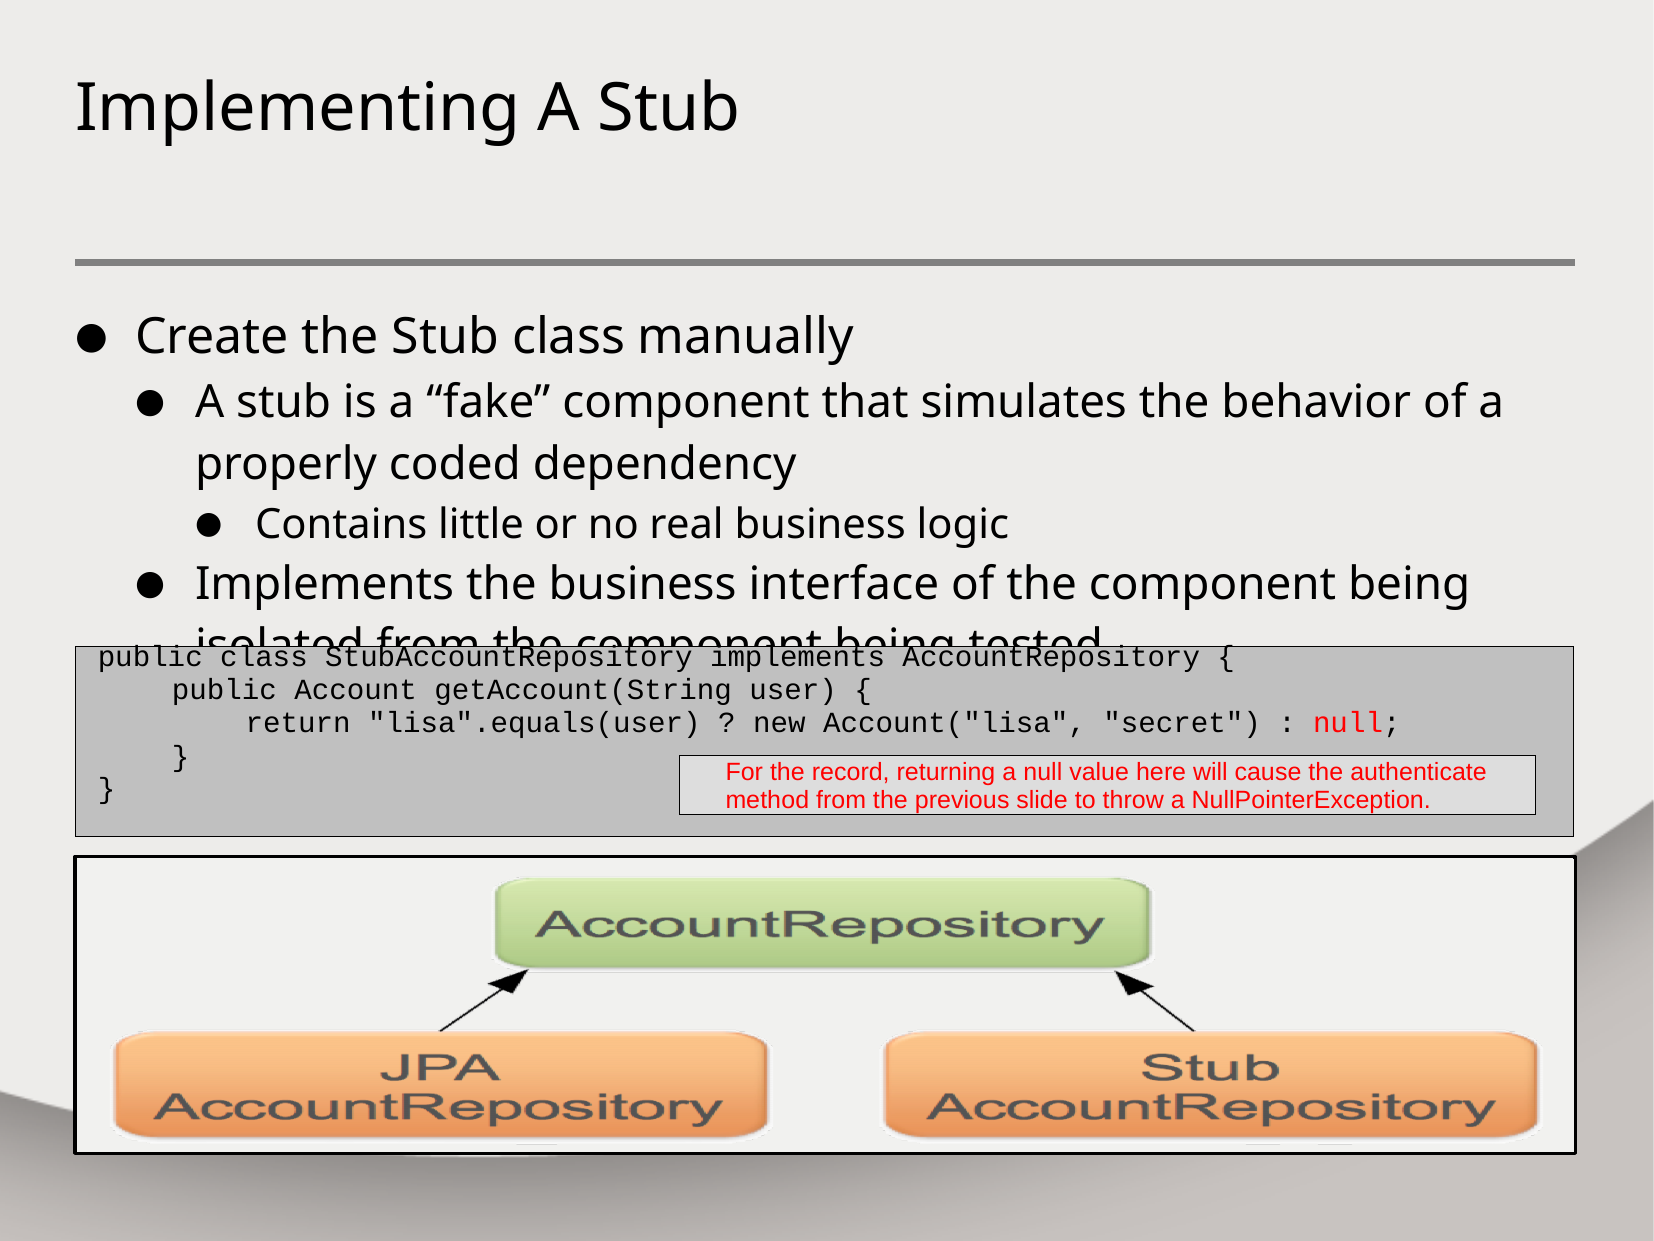

# Implementing A Stub
Create the Stub class manually
A stub is a “fake” component that simulates the behavior of a properly coded dependency
Contains little or no real business logic
Implements the business interface of the component being isolated from the component being tested
public class StubAccountRepository implements AccountRepository {
	public Account getAccount(String user) {
		return "lisa".equals(user) ? new Account("lisa", "secret") : null;
	}
}
For the record, returning a null value here will cause the authenticate
method from the previous slide to throw a NullPointerException.